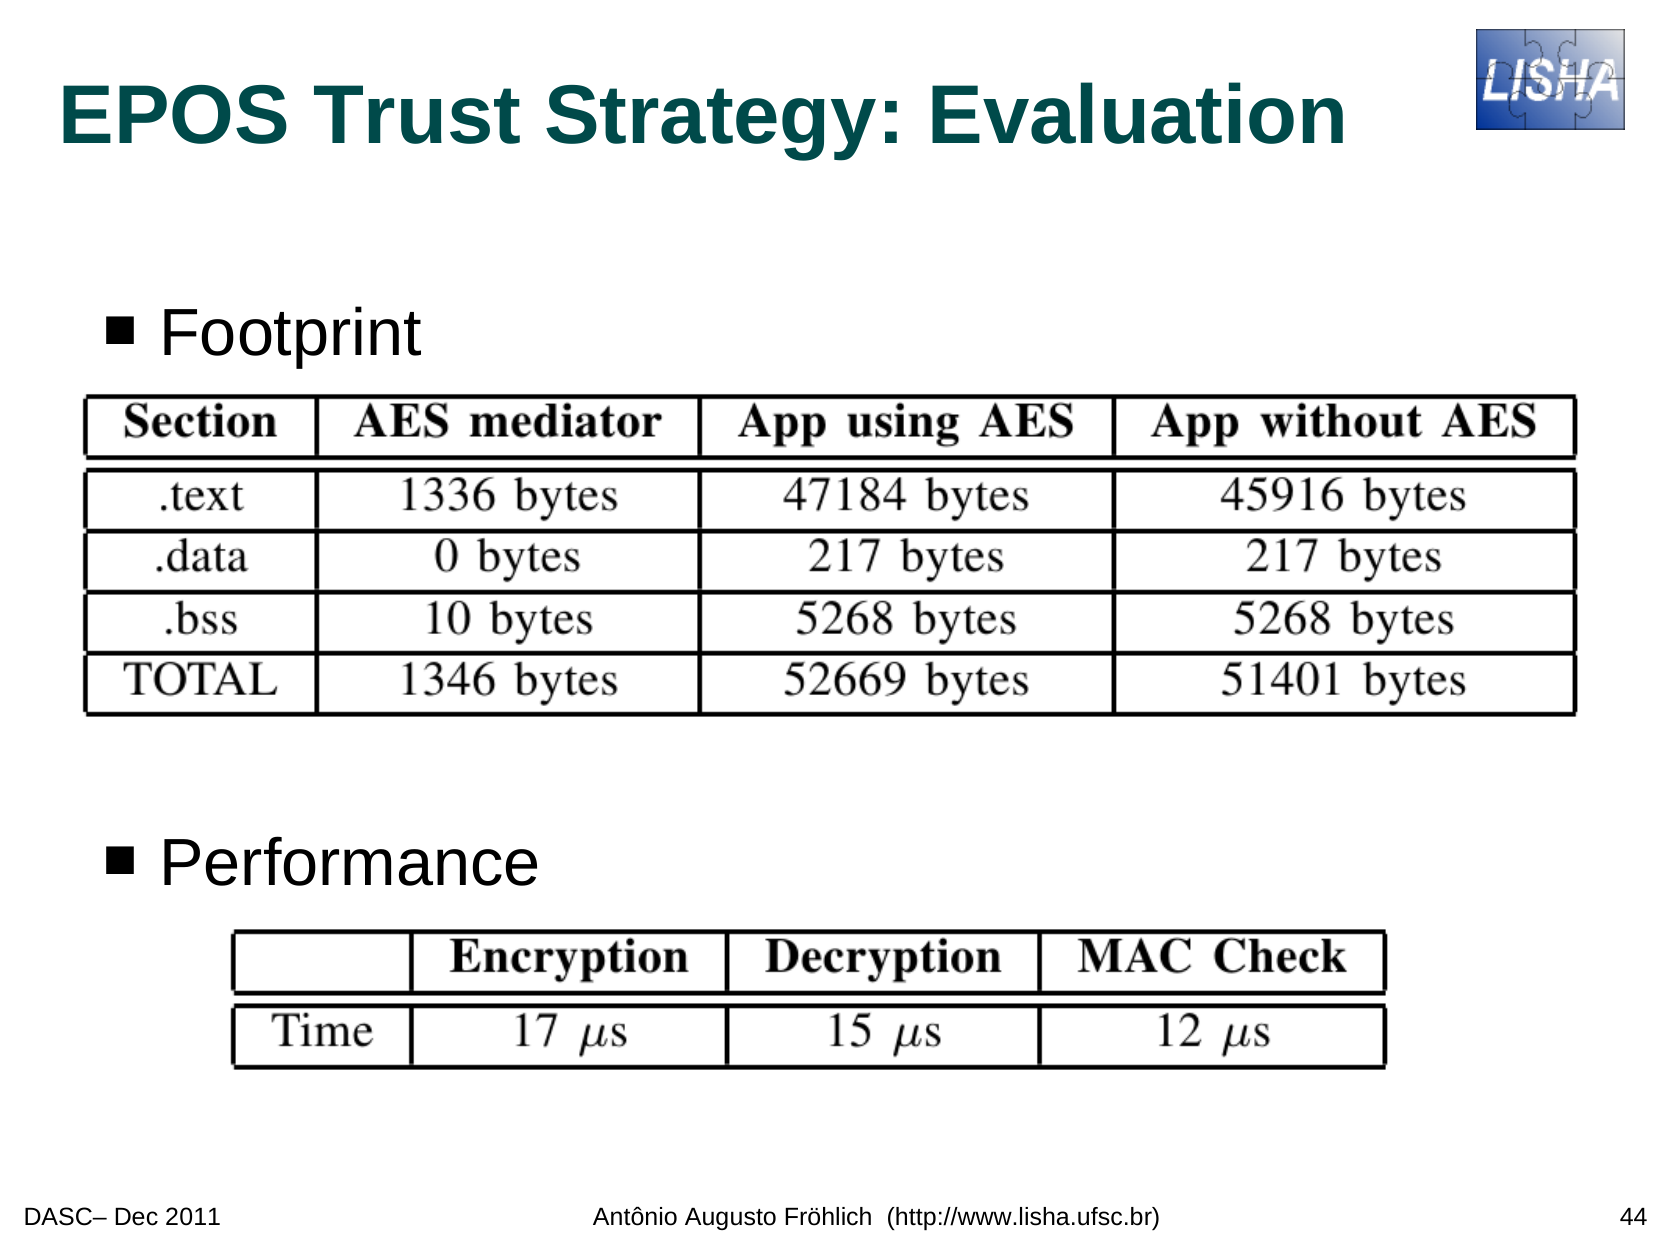

# EPOS Trust Strategy: Evaluation
Footprint
Performance